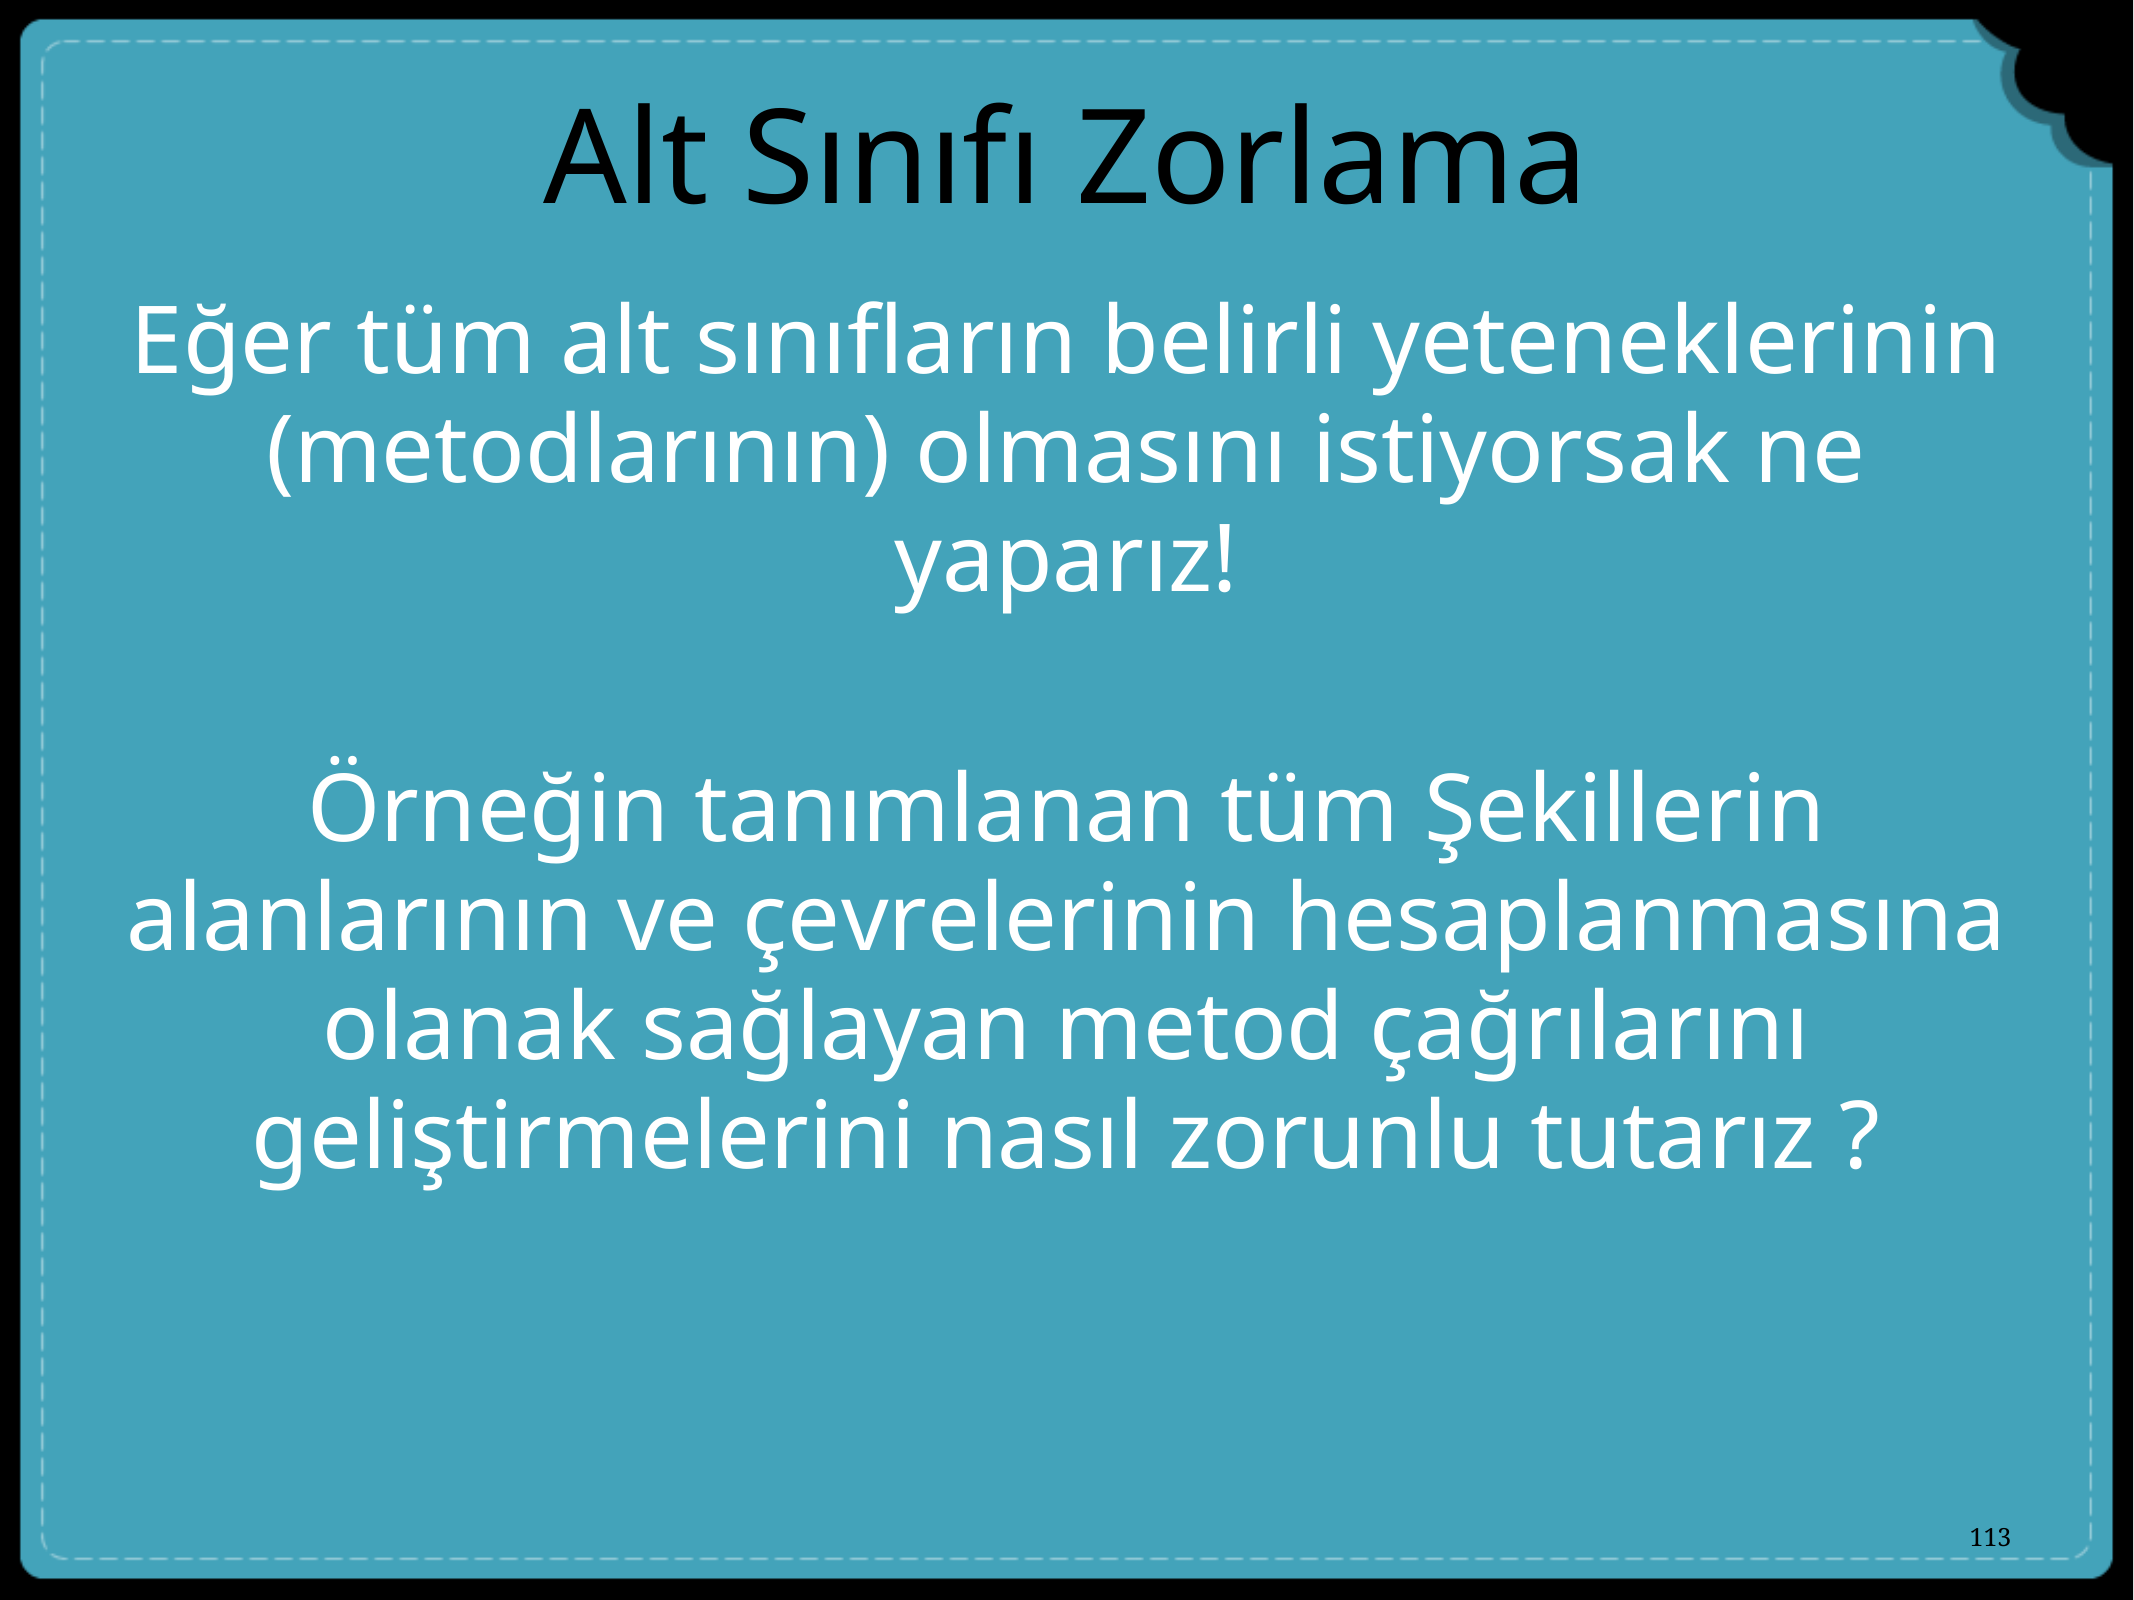

Alt Sınıfı Zorlama
# Eğer tüm alt sınıfların belirli yeteneklerinin (metodlarının) olmasını istiyorsak ne yaparız!
Örneğin tanımlanan tüm Şekillerin alanlarının ve çevrelerinin hesaplanmasına olanak sağlayan metod çağrılarını geliştirmelerini nasıl zorunlu tutarız ?